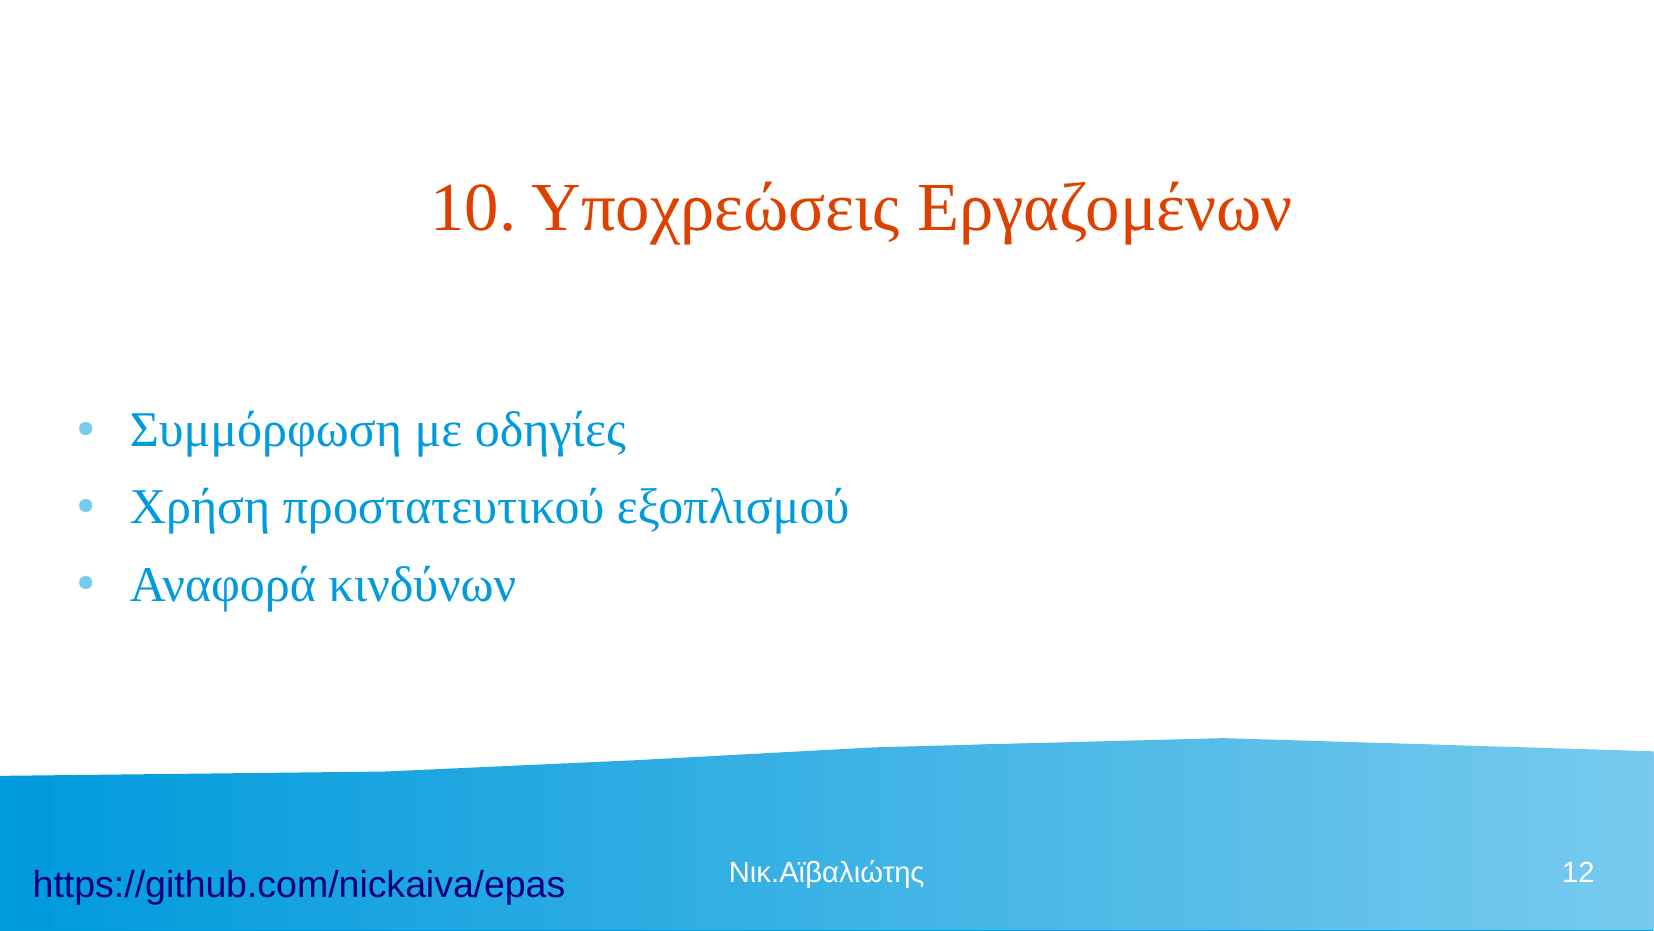

# 10. Υποχρεώσεις Εργαζομένων
Συμμόρφωση με οδηγίες
Χρήση προστατευτικού εξοπλισμού
Αναφορά κινδύνων
Νικ.Αϊβαλιώτης
12